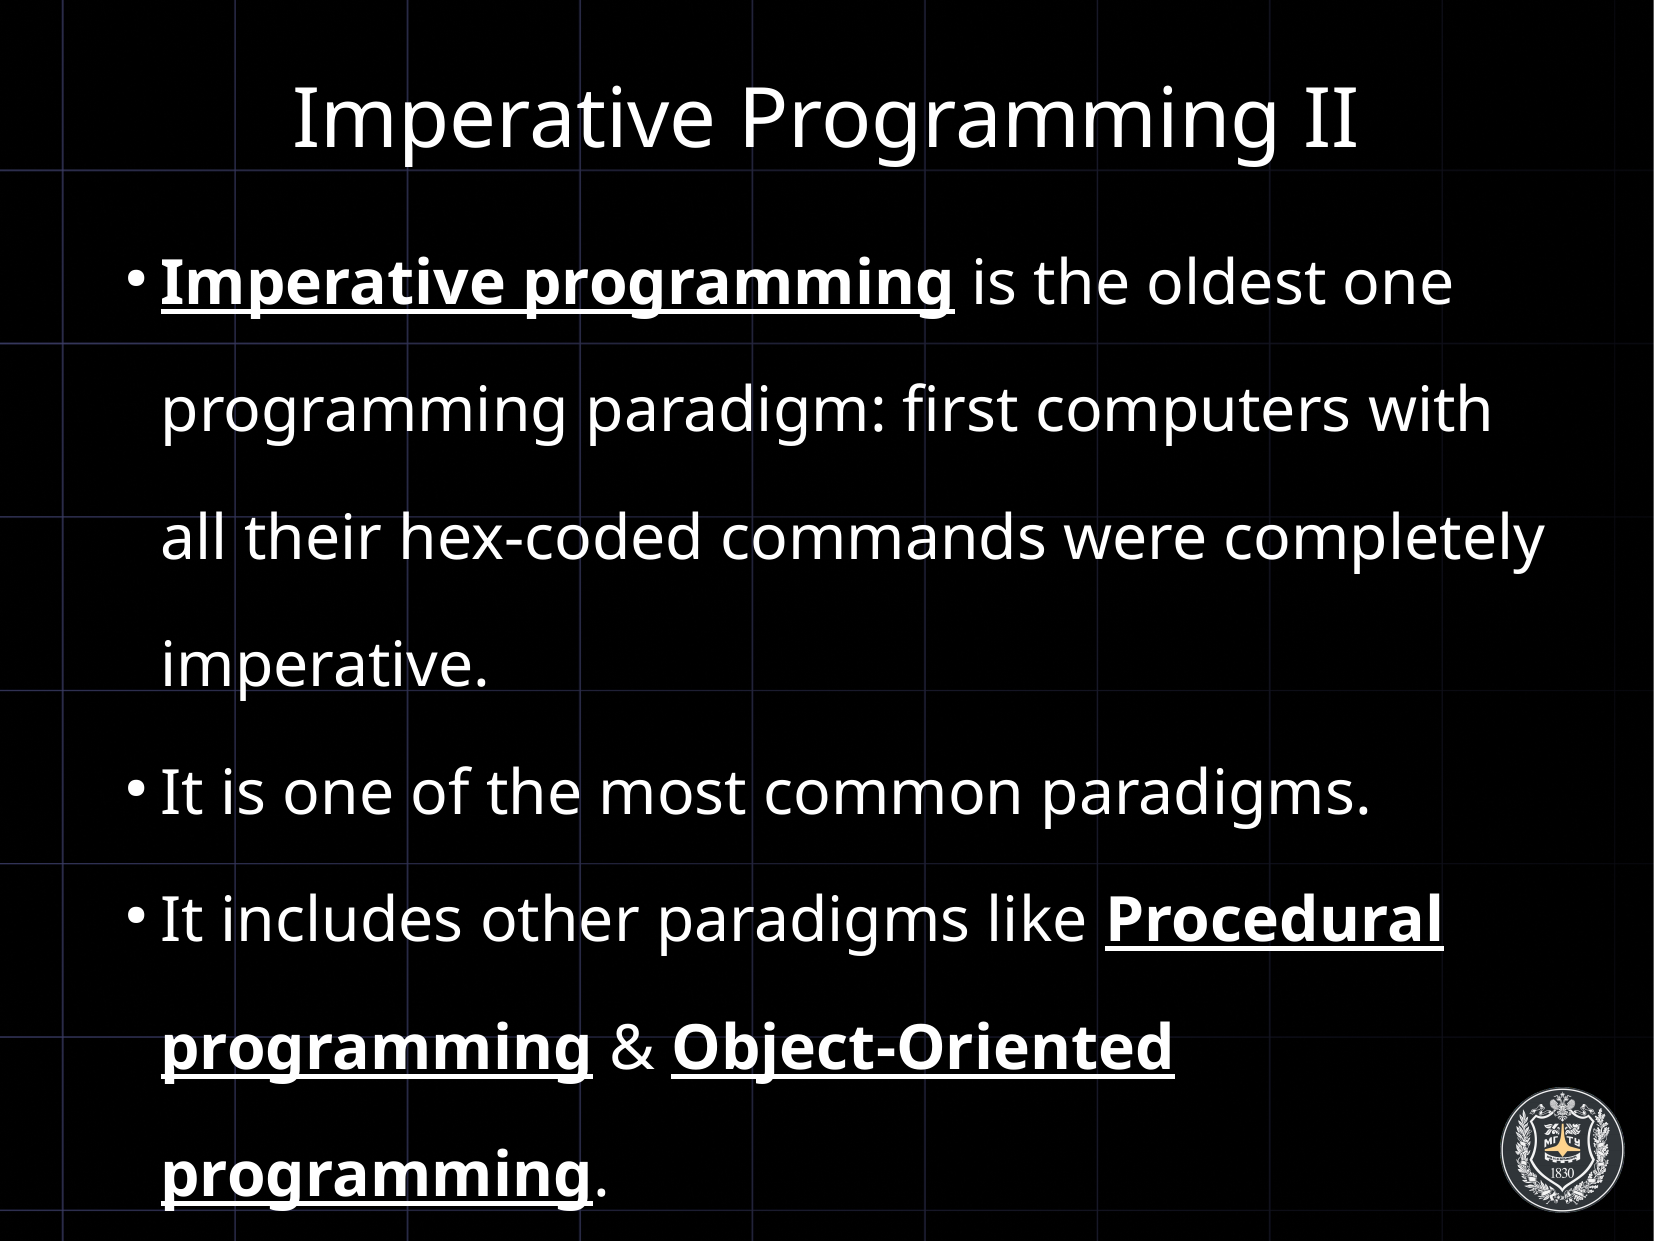

# Imperative Programming II
Imperative programming is the oldest one programming paradigm: first computers with all their hex-coded commands were completely imperative.
It is one of the most common paradigms.
It includes other paradigms like Procedural programming & Object-Oriented programming.
It allows you to get maximal performance most of the time.
It is hard to formally verify imperatively coded software.